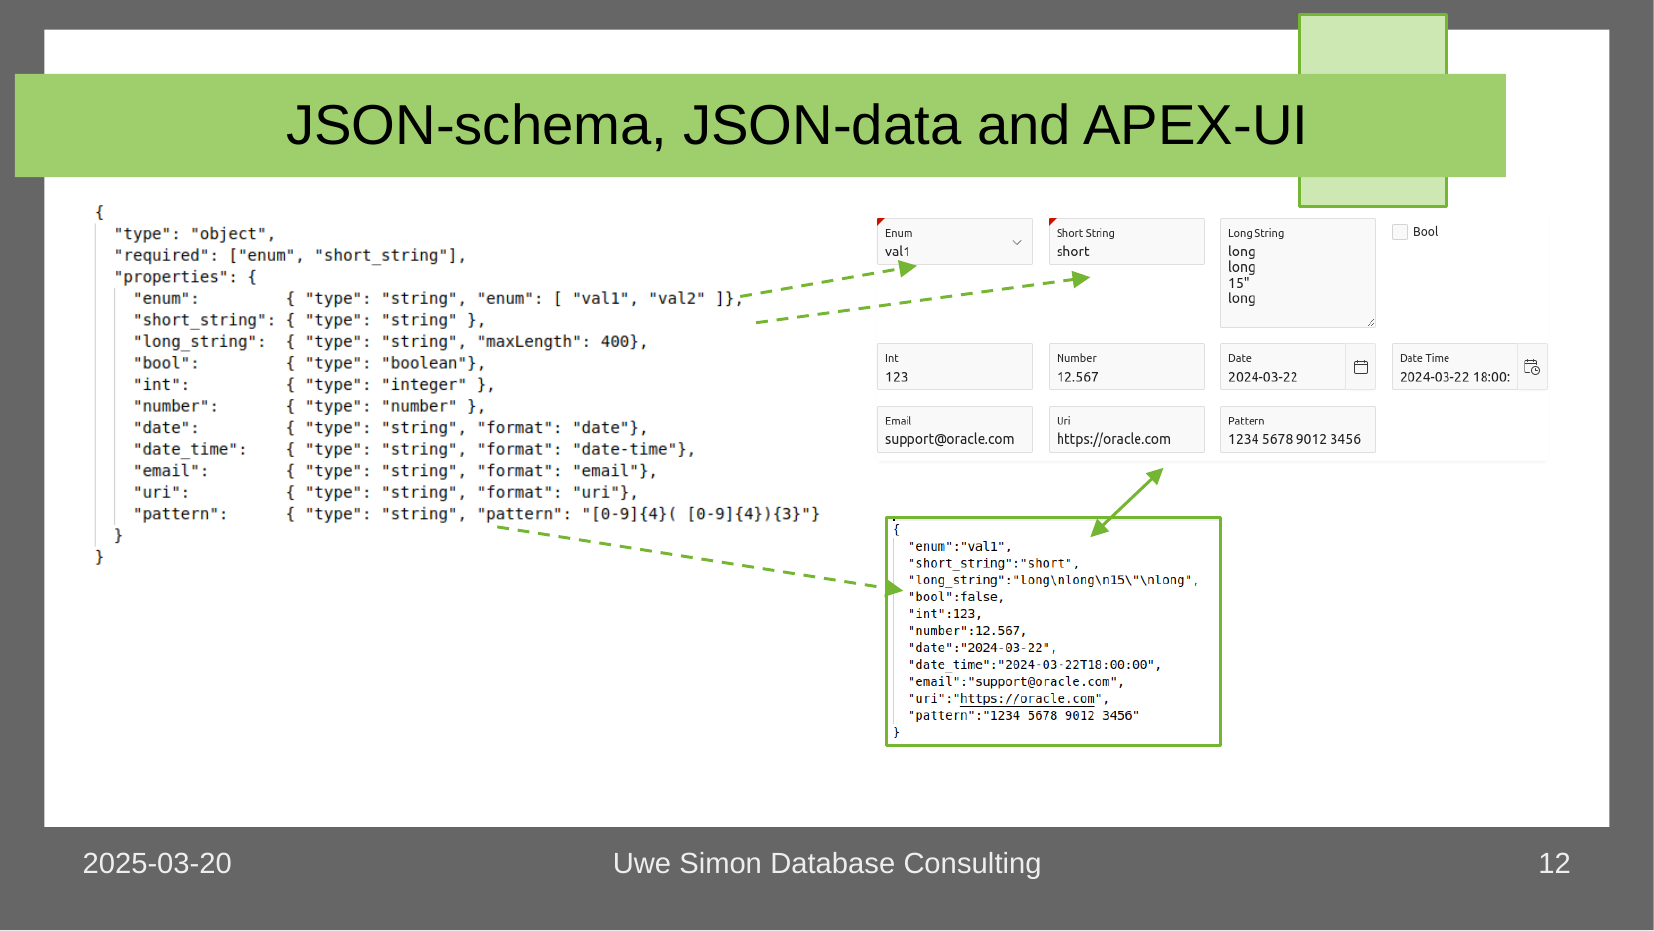

# JSON-schema, JSON-data and APEX-UI
2024-04-24
Uwe Simon Database Consulting
12